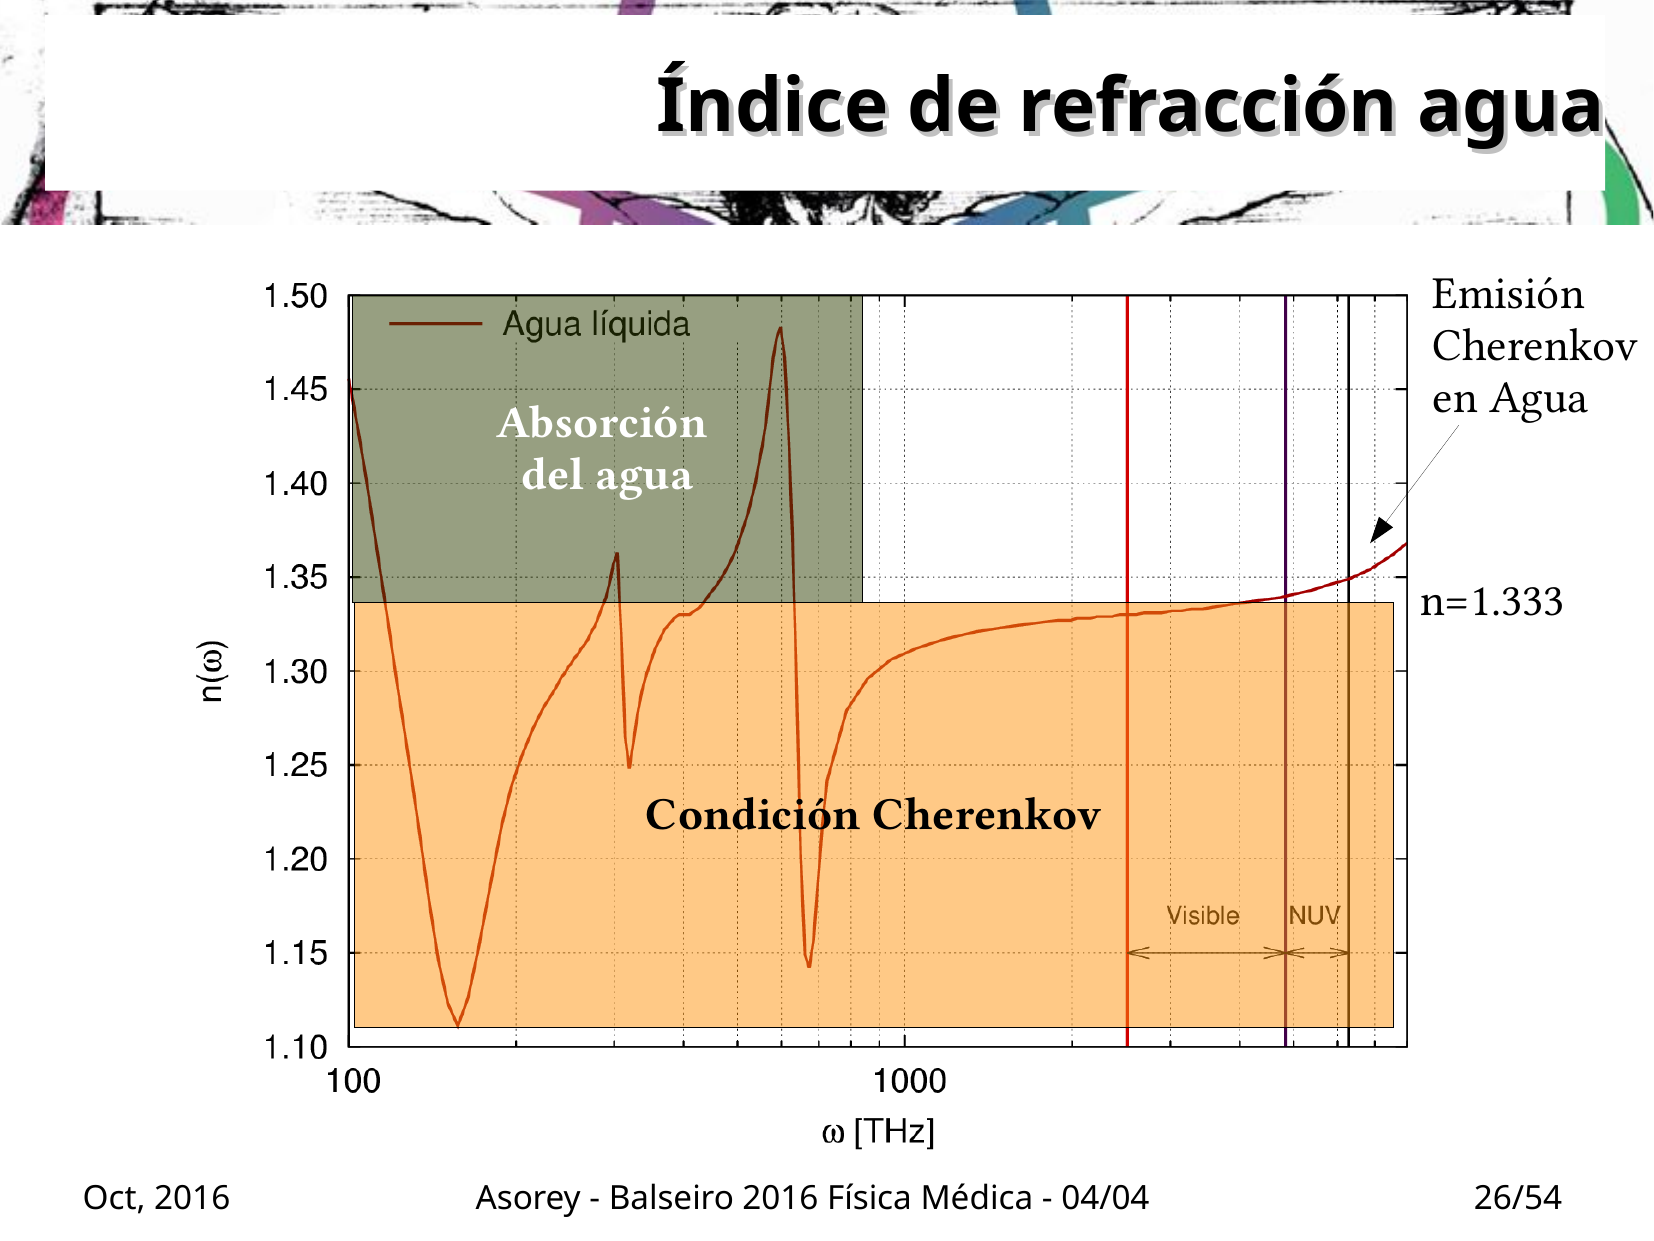

# Índice de refracción agua
Emisión
Cherenkov
en Agua
Absorción
del agua
n=1.333
Condición Cherenkov
Oct, 2016
Asorey - Balseiro 2016 Física Médica - 04/04
26